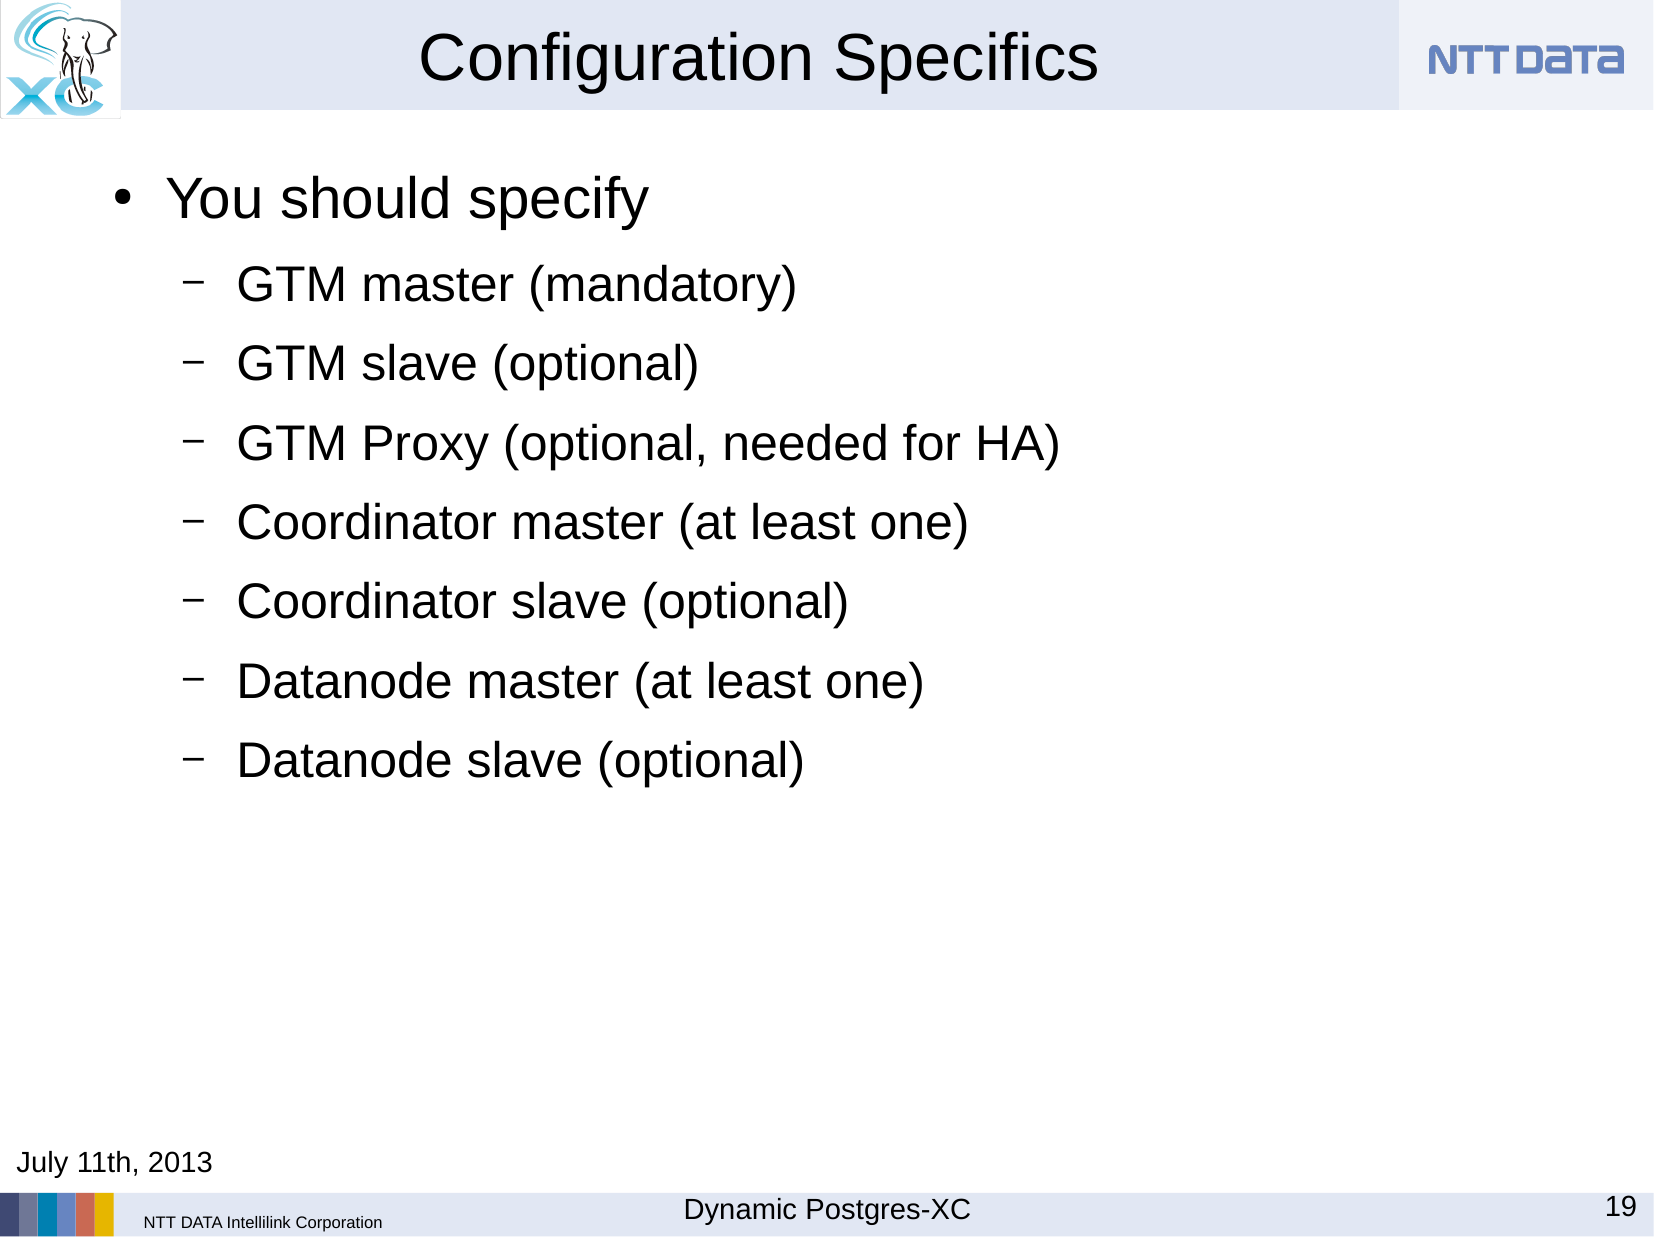

# Configuration Specifics
You should specify
GTM master (mandatory)
GTM slave (optional)
GTM Proxy (optional, needed for HA)
Coordinator master (at least one)
Coordinator slave (optional)
Datanode master (at least one)
Datanode slave (optional)
July 11th, 2013
19
Dynamic Postgres-XC